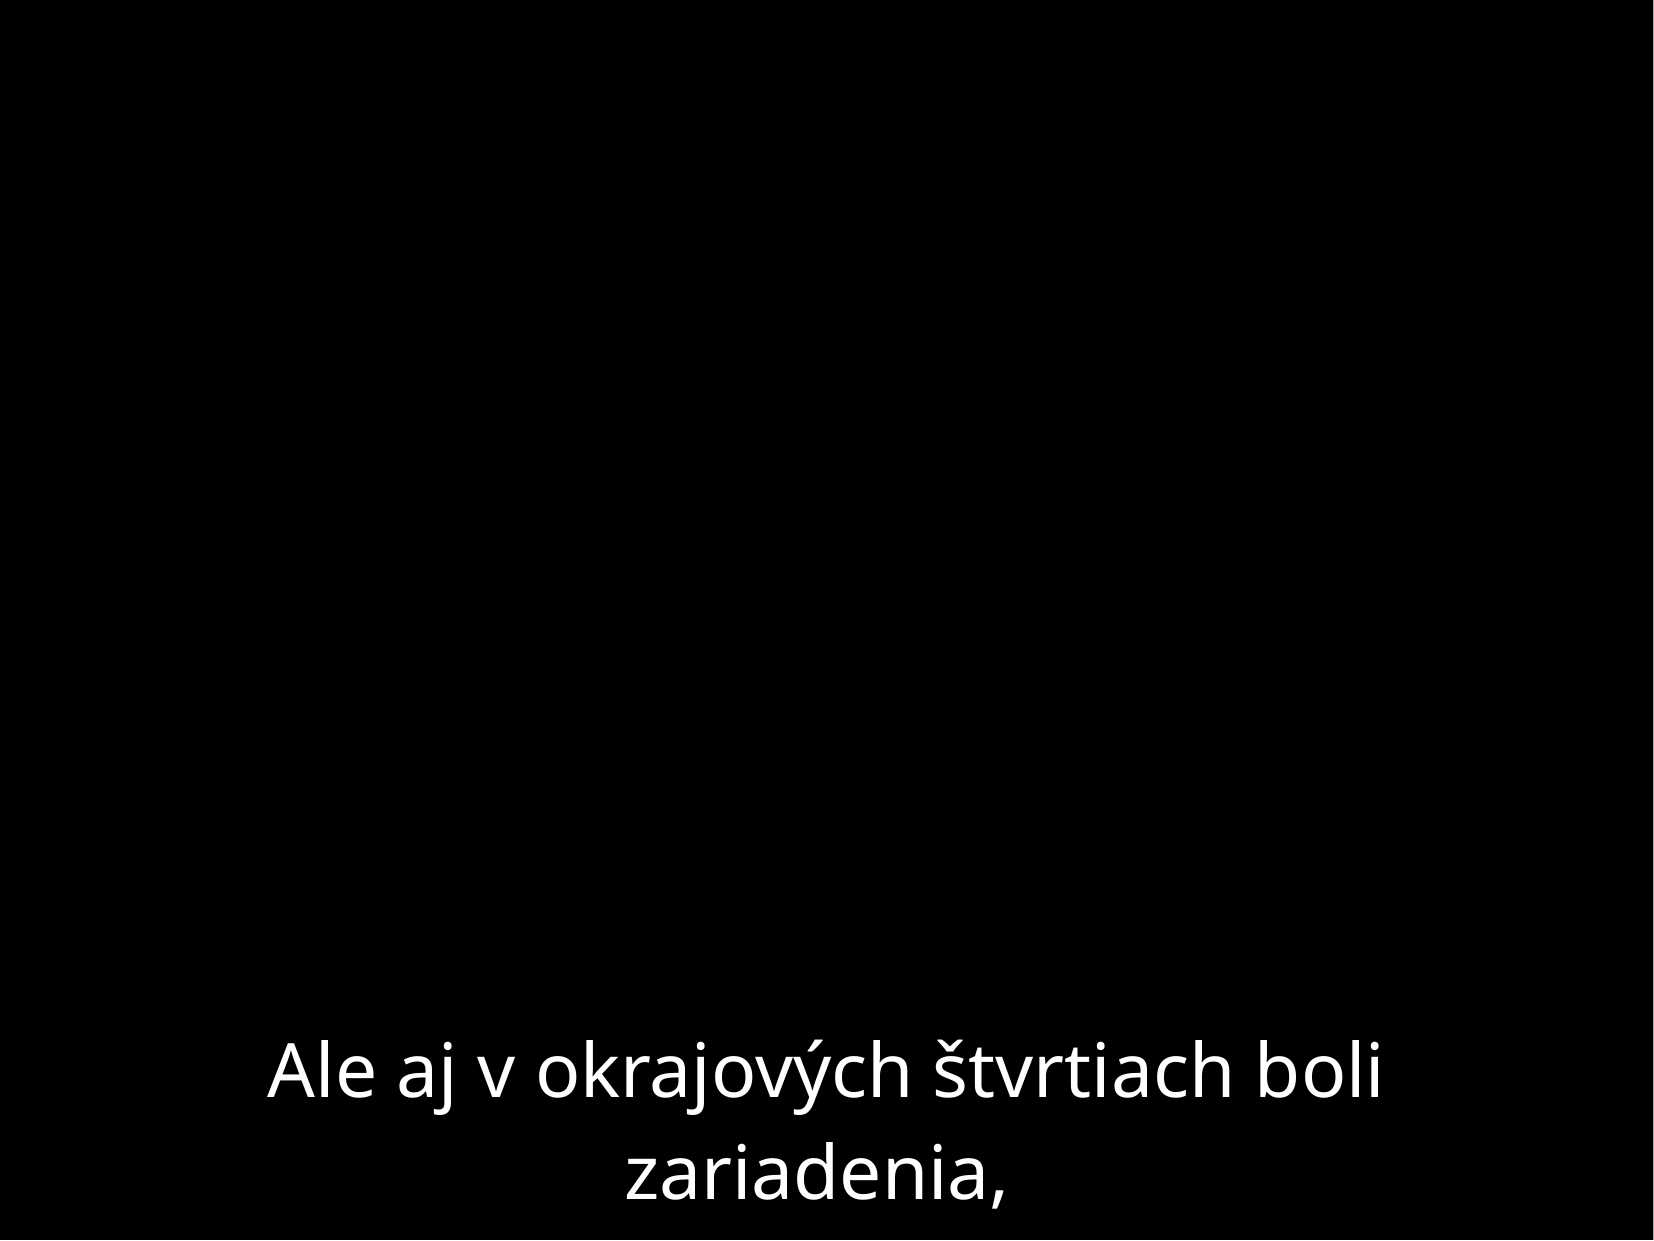

# Ale aj v okrajových štvrtiach boli zariadenia,